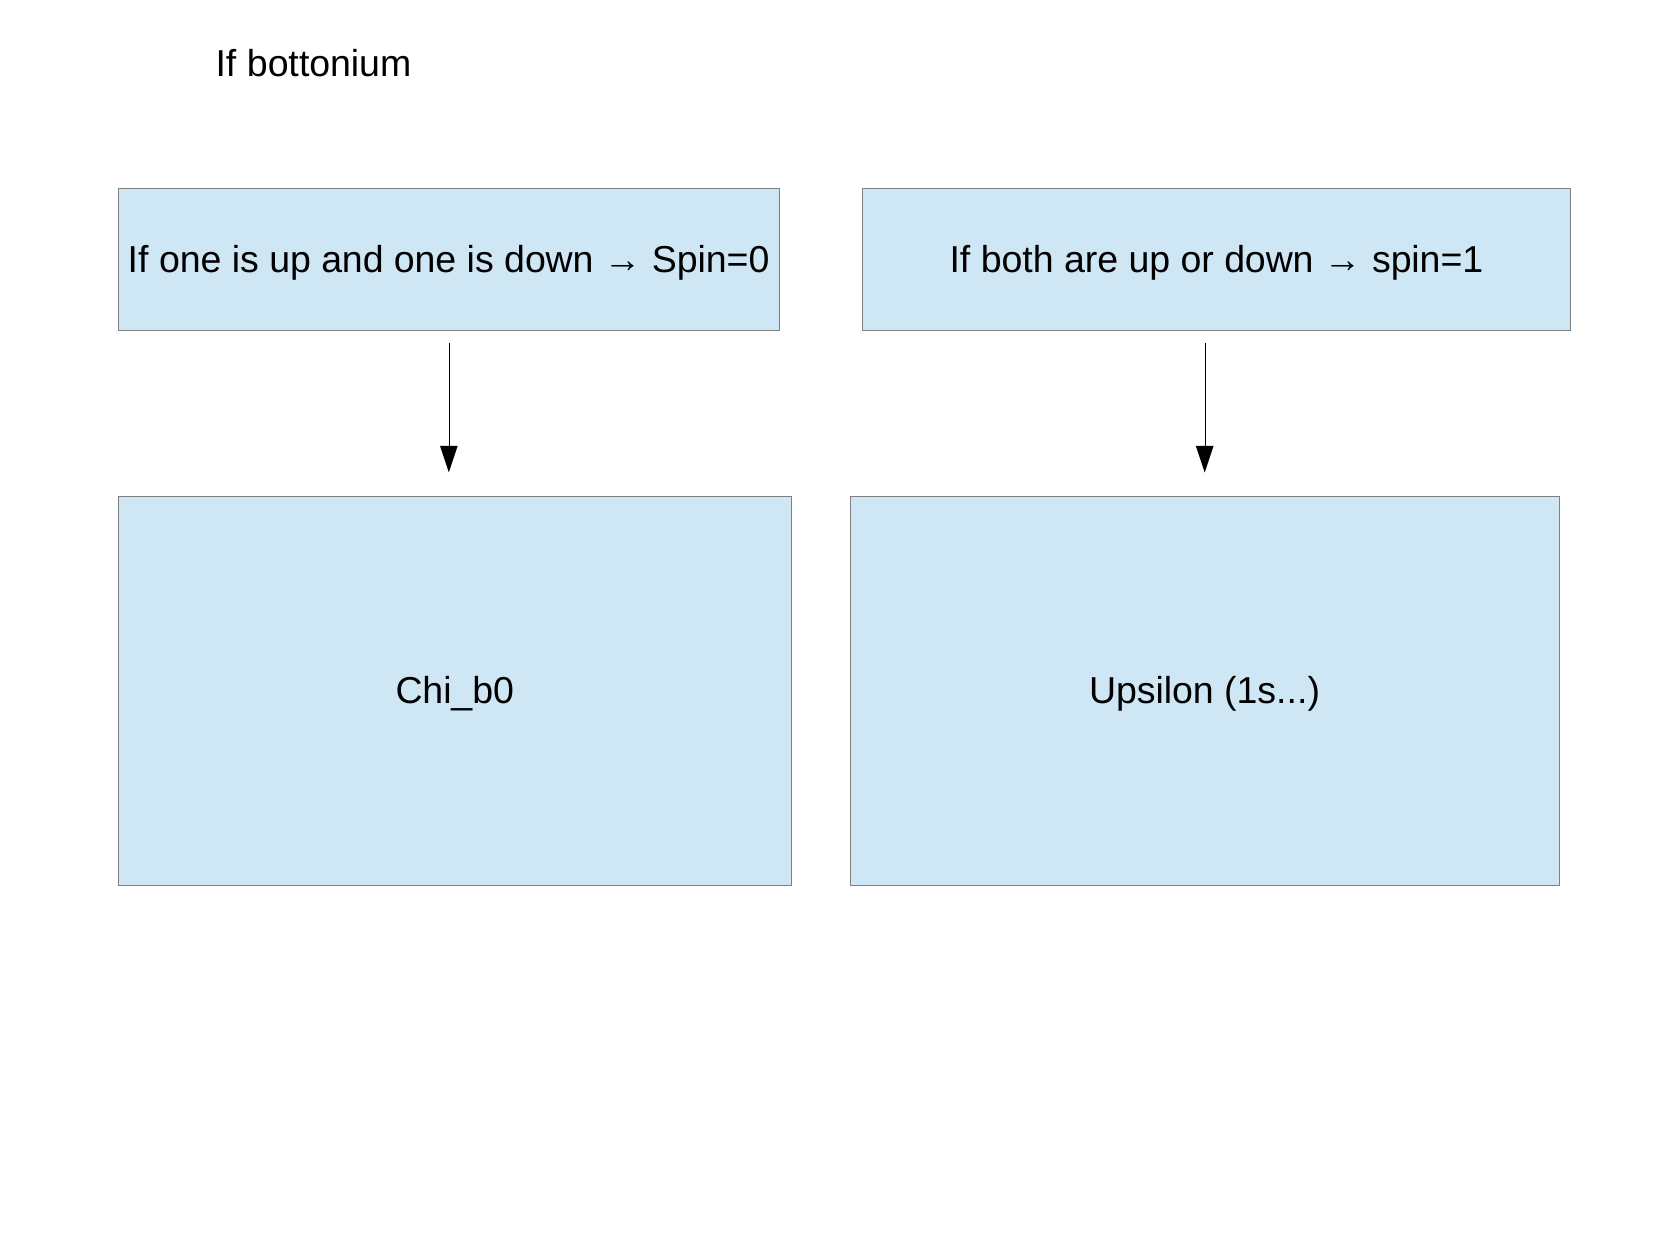

If bottonium
If one is up and one is down → Spin=0
If both are up or down → spin=1
Chi_b0
Upsilon (1s...)